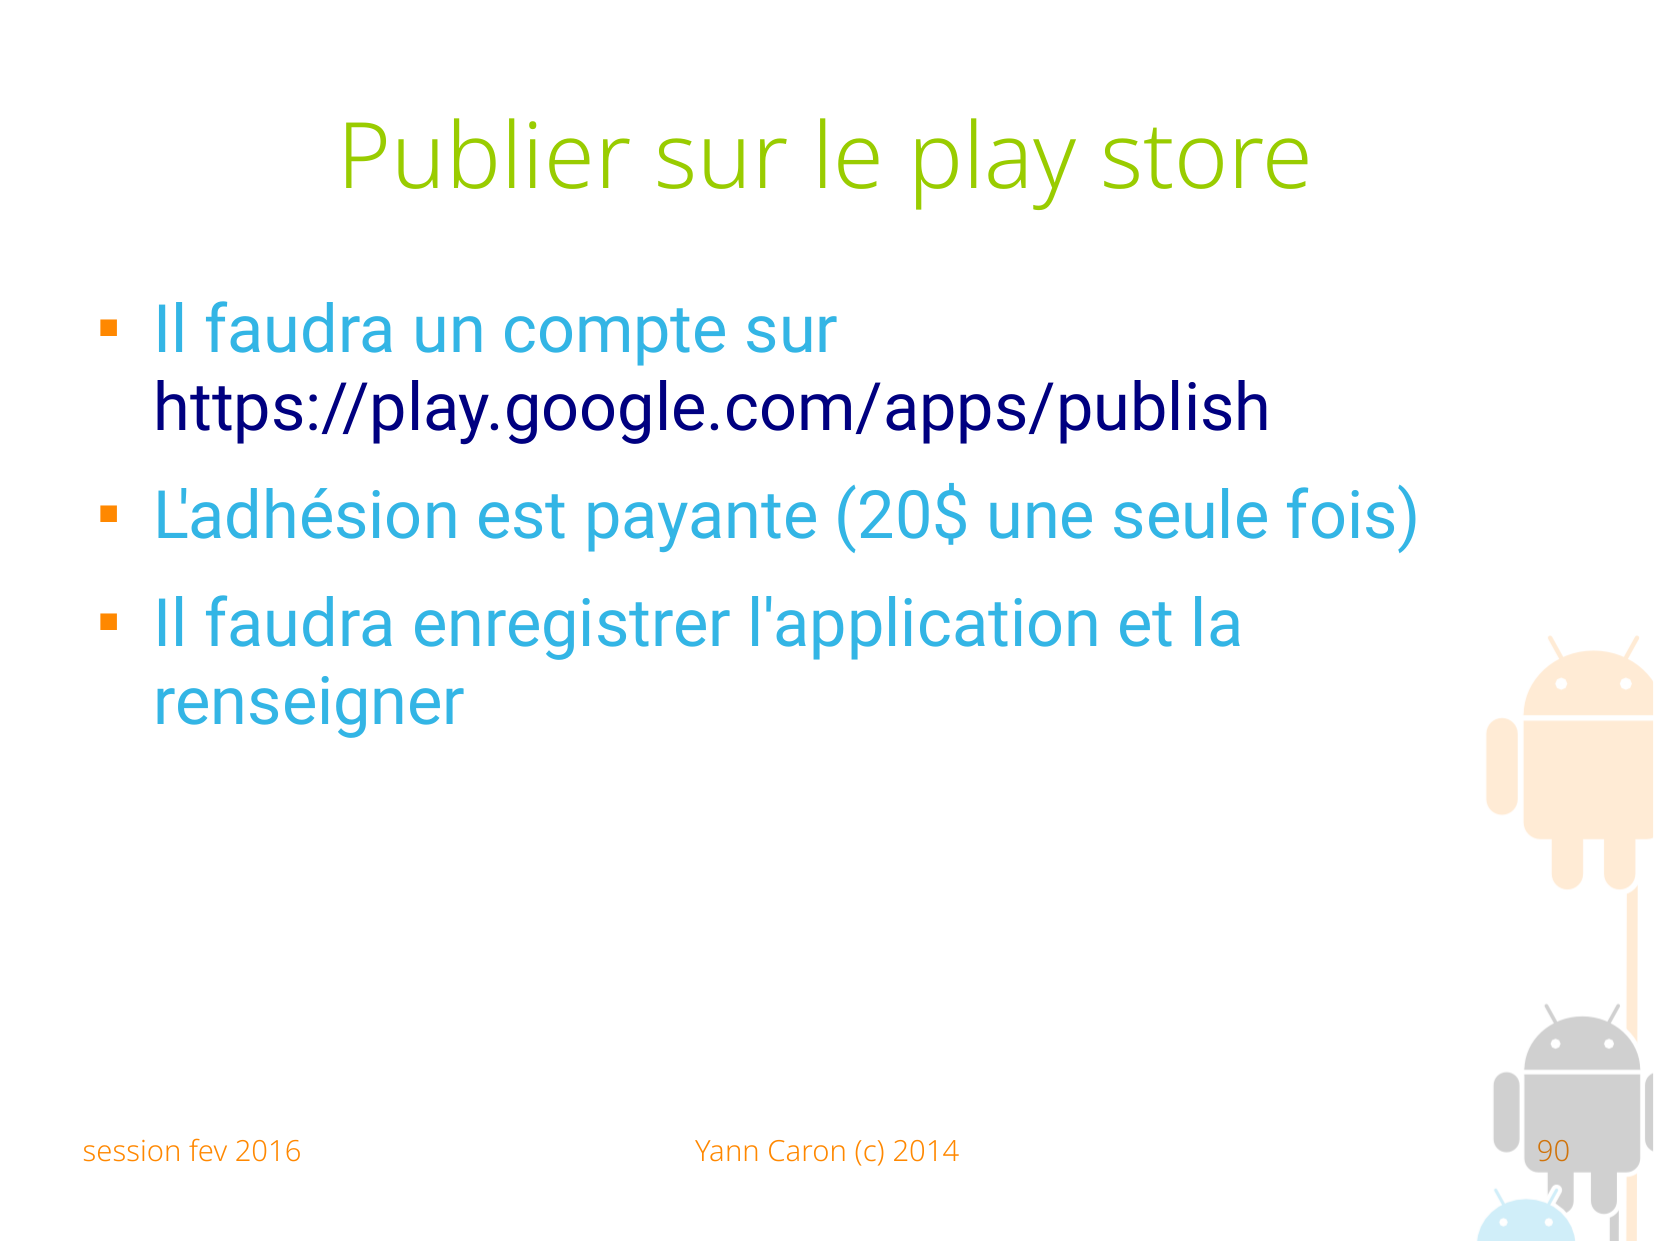

# Publier sur le play store
Il faudra un compte sur https://play.google.com/apps/publish
L'adhésion est payante (20$ une seule fois)
Il faudra enregistrer l'application et la renseigner
session fev 2016
Yann Caron (c) 2014
90